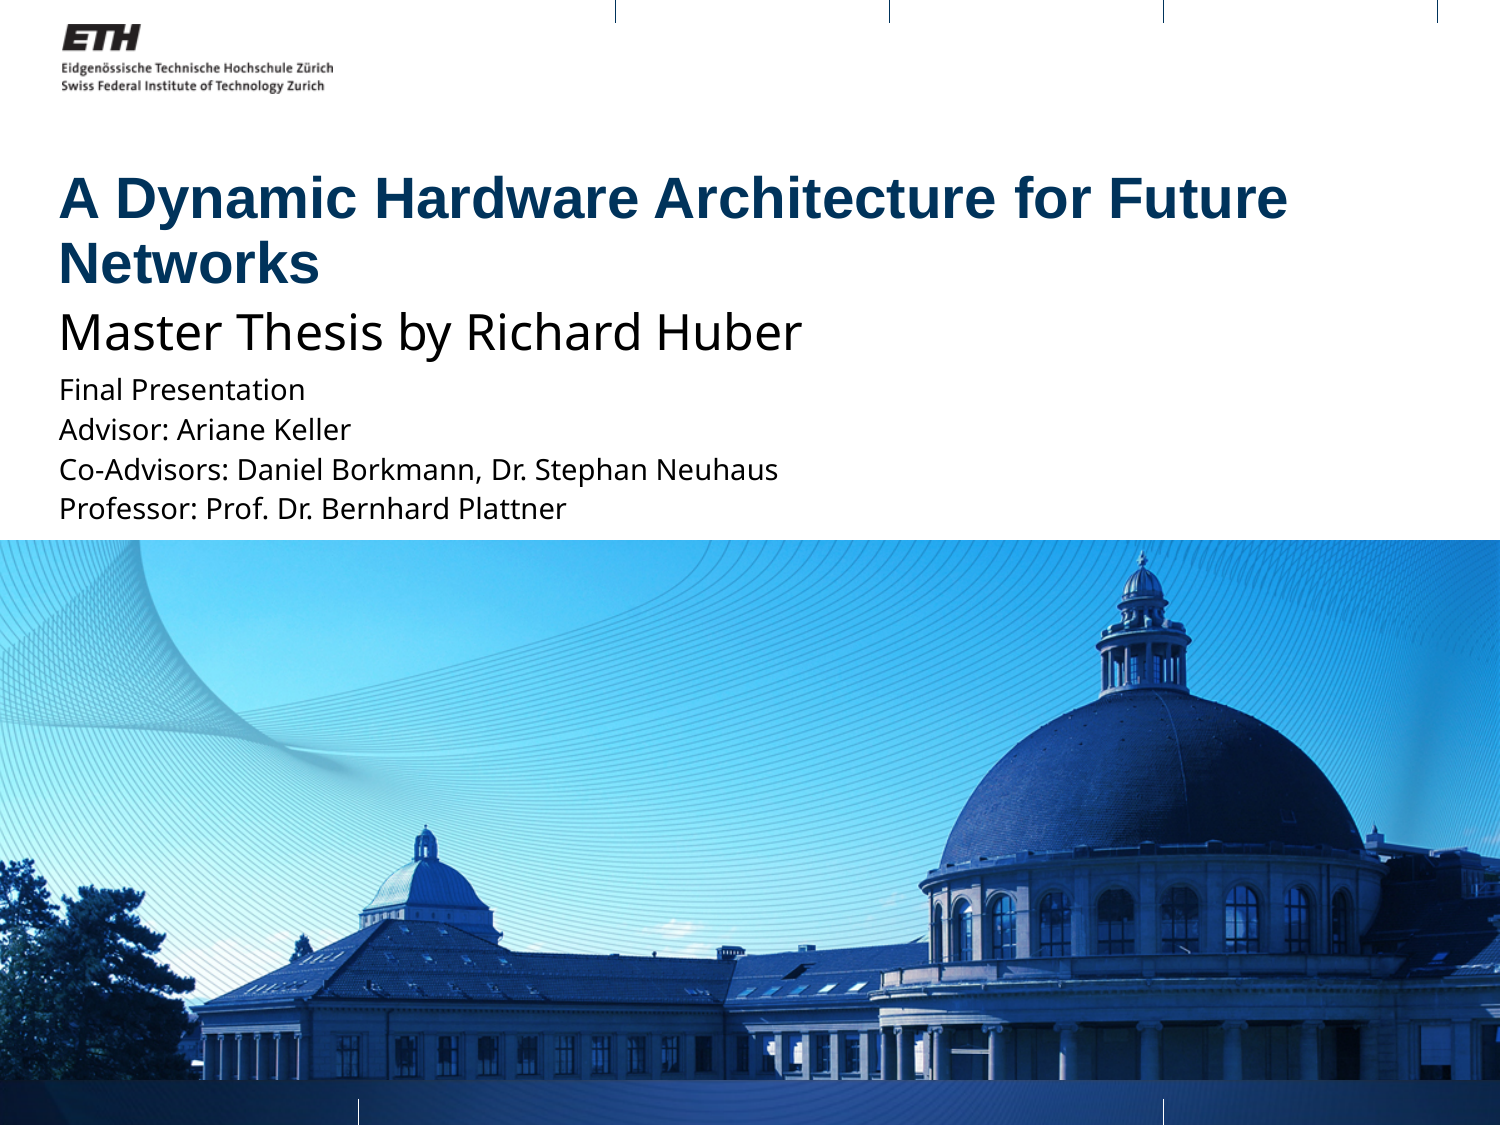

# A Dynamic Hardware Architecture for Future Networks
Master Thesis by Richard Huber
Final Presentation
Advisor: Ariane Keller
Co-Advisors: Daniel Borkmann, Dr. Stephan Neuhaus
Professor: Prof. Dr. Bernhard Plattner